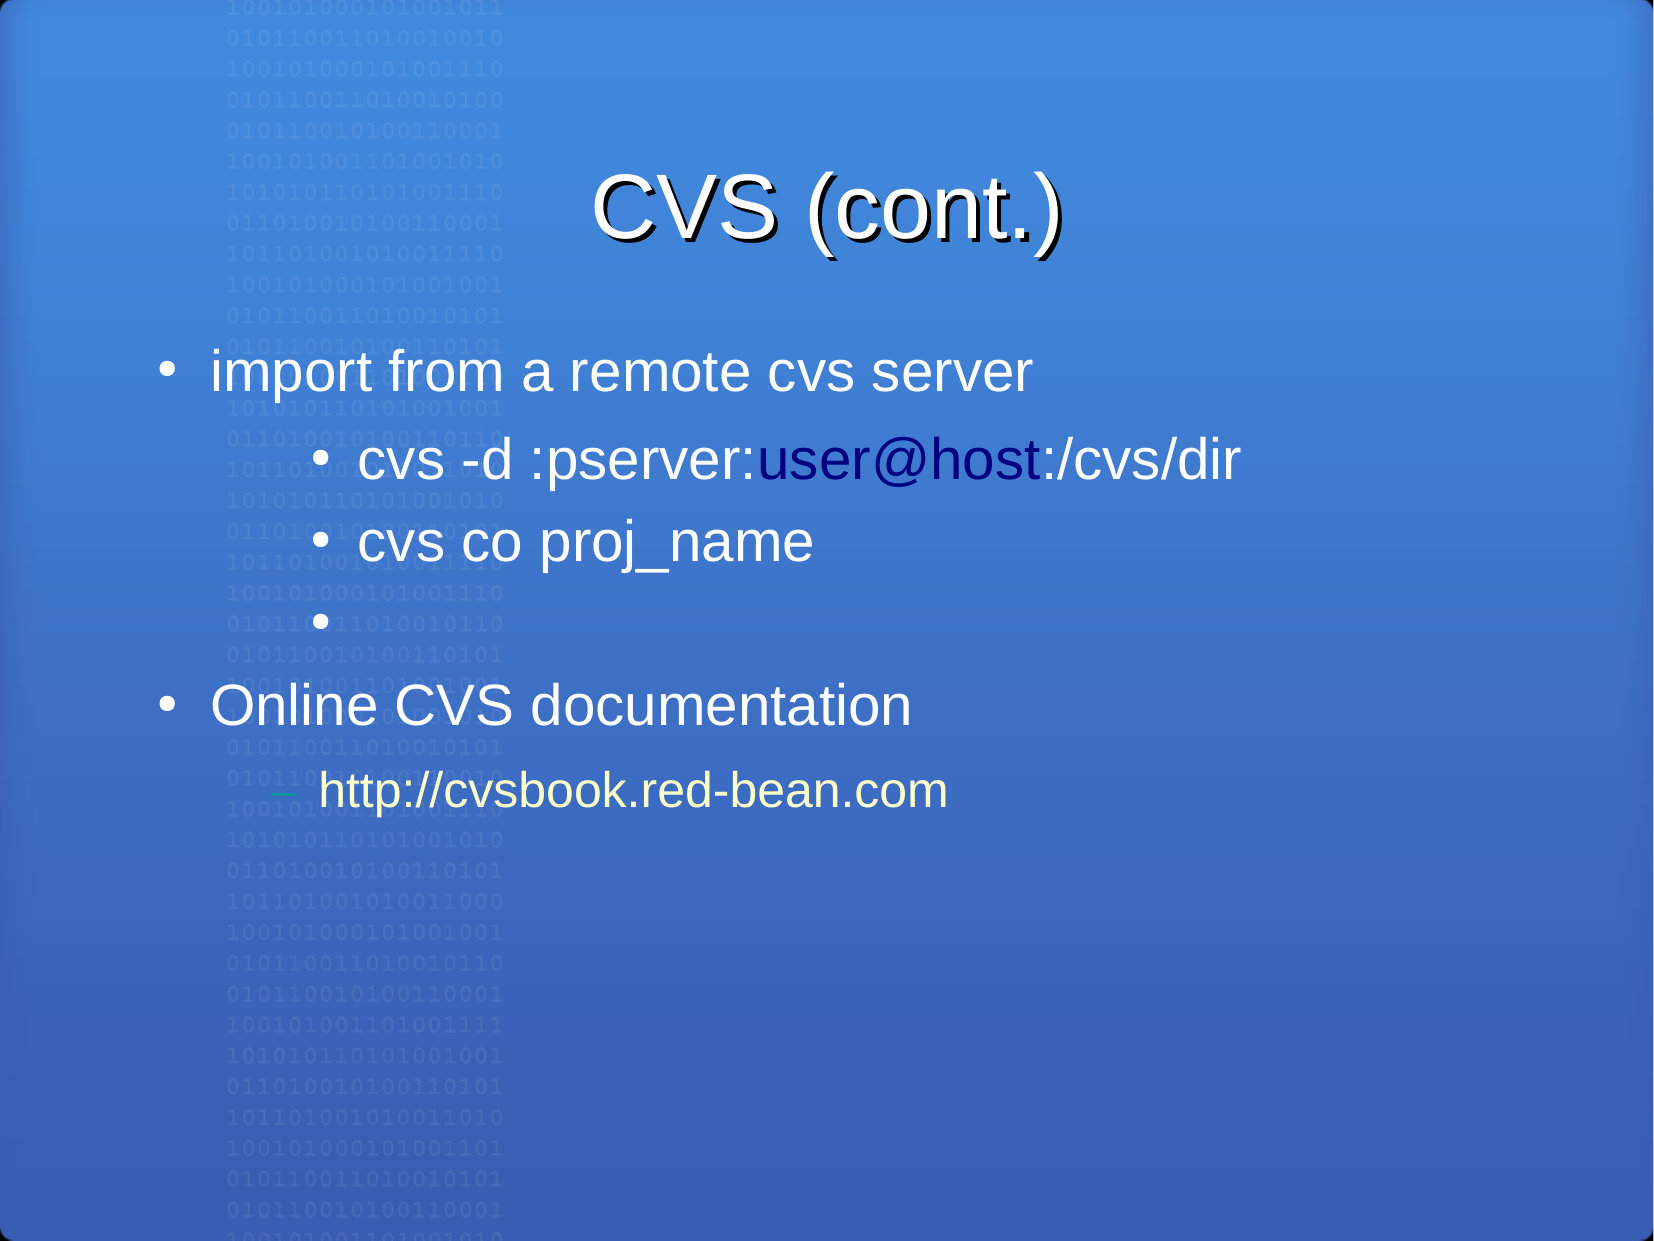

# CVS (cont.)
import from a remote cvs server
cvs -d :pserver:user@host:/cvs/dir
cvs co proj_name
Online CVS documentation
http://cvsbook.red-bean.com